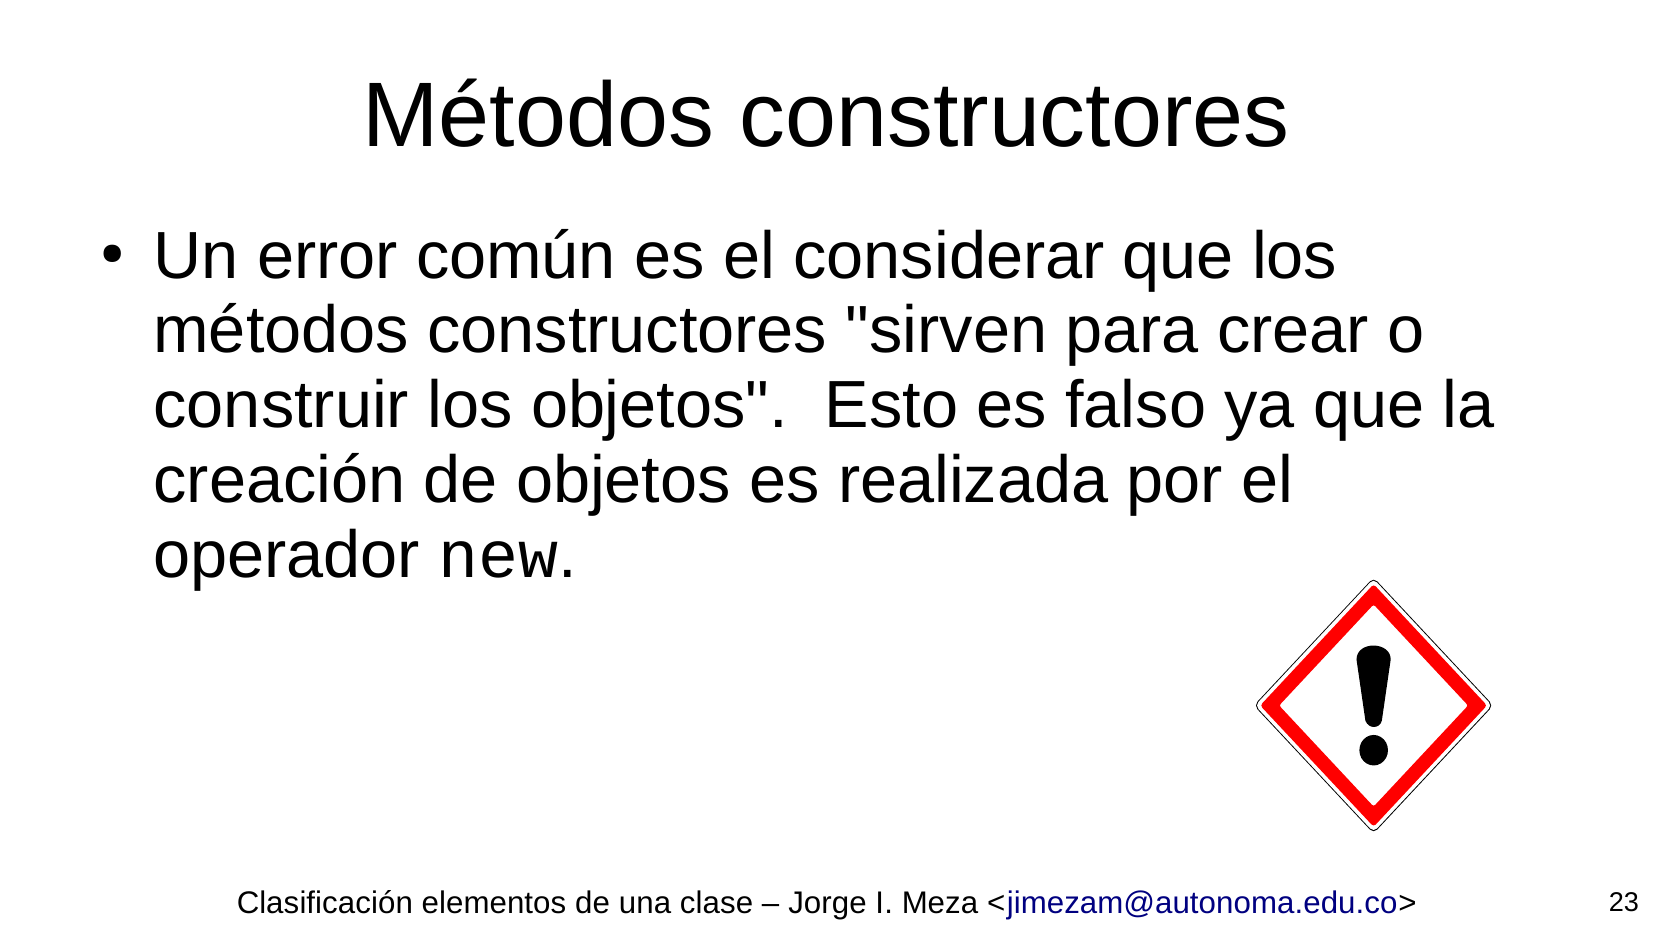

# Métodos constructores
Un error común es el considerar que los métodos constructores "sirven para crear o construir los objetos". Esto es falso ya que la creación de objetos es realizada por el operador new.